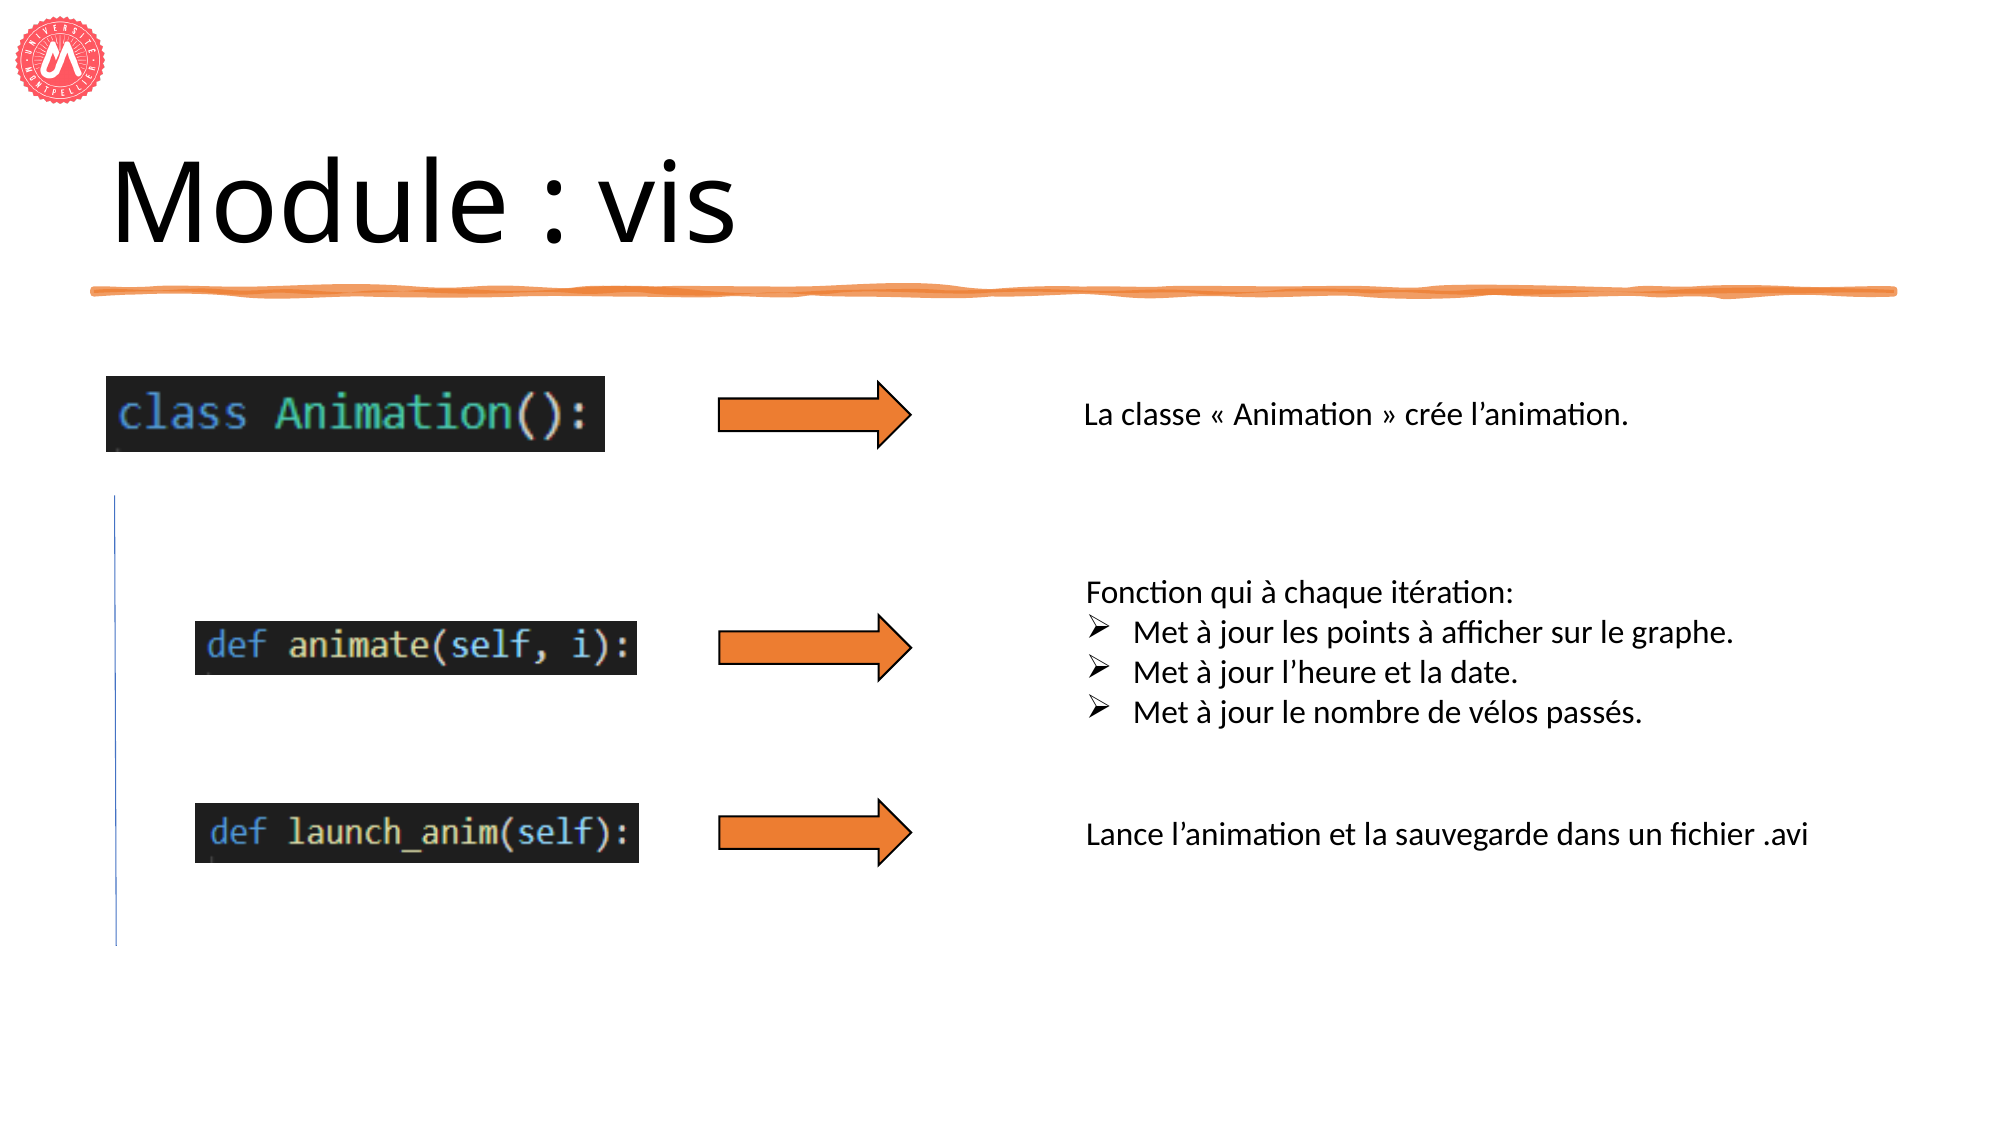

# Module : vis
La classe « Animation » crée l’animation.
Fonction qui à chaque itération:
Met à jour les points à afficher sur le graphe.
Met à jour l’heure et la date.
Met à jour le nombre de vélos passés.
Lance l’animation et la sauvegarde dans un fichier .avi